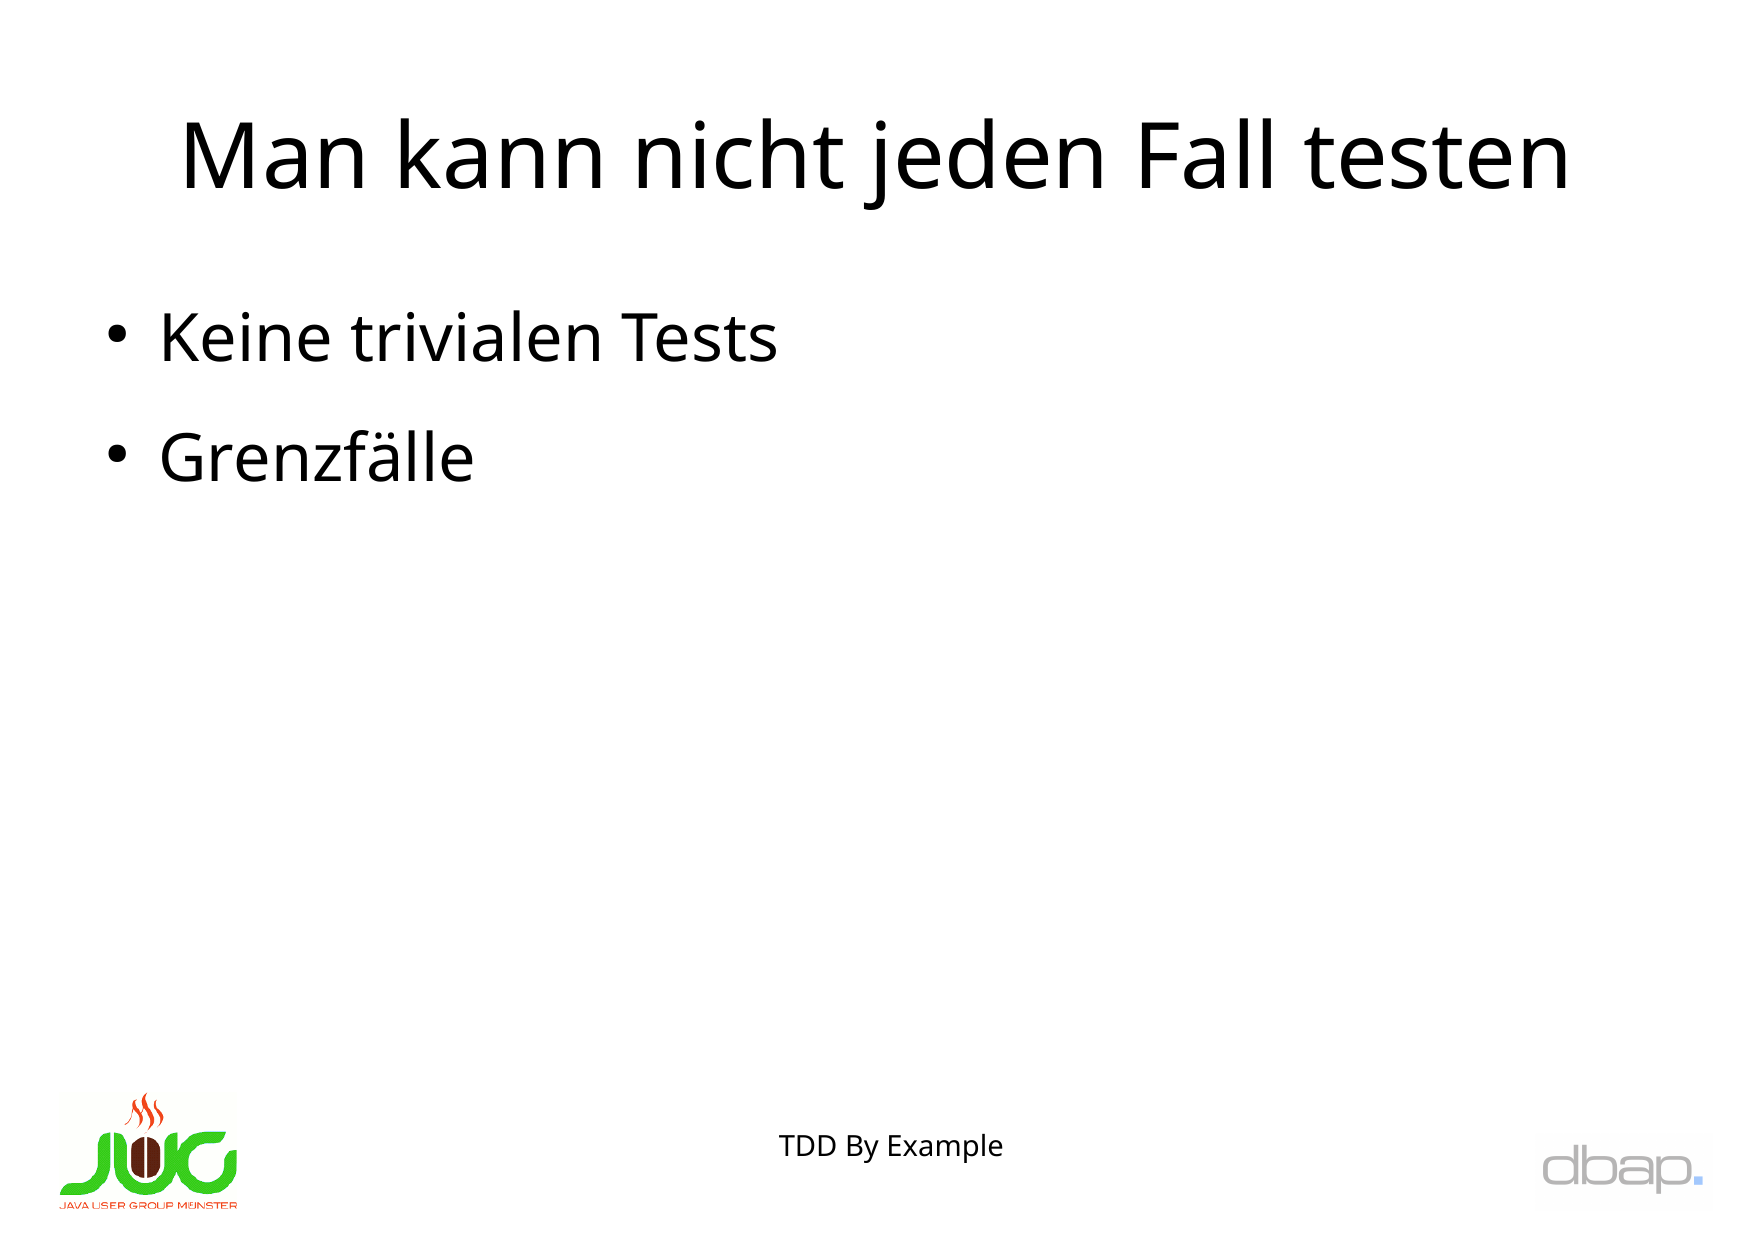

# Man kann nicht jeden Fall testen
Keine trivialen Tests
Grenzfälle
TDD By Example